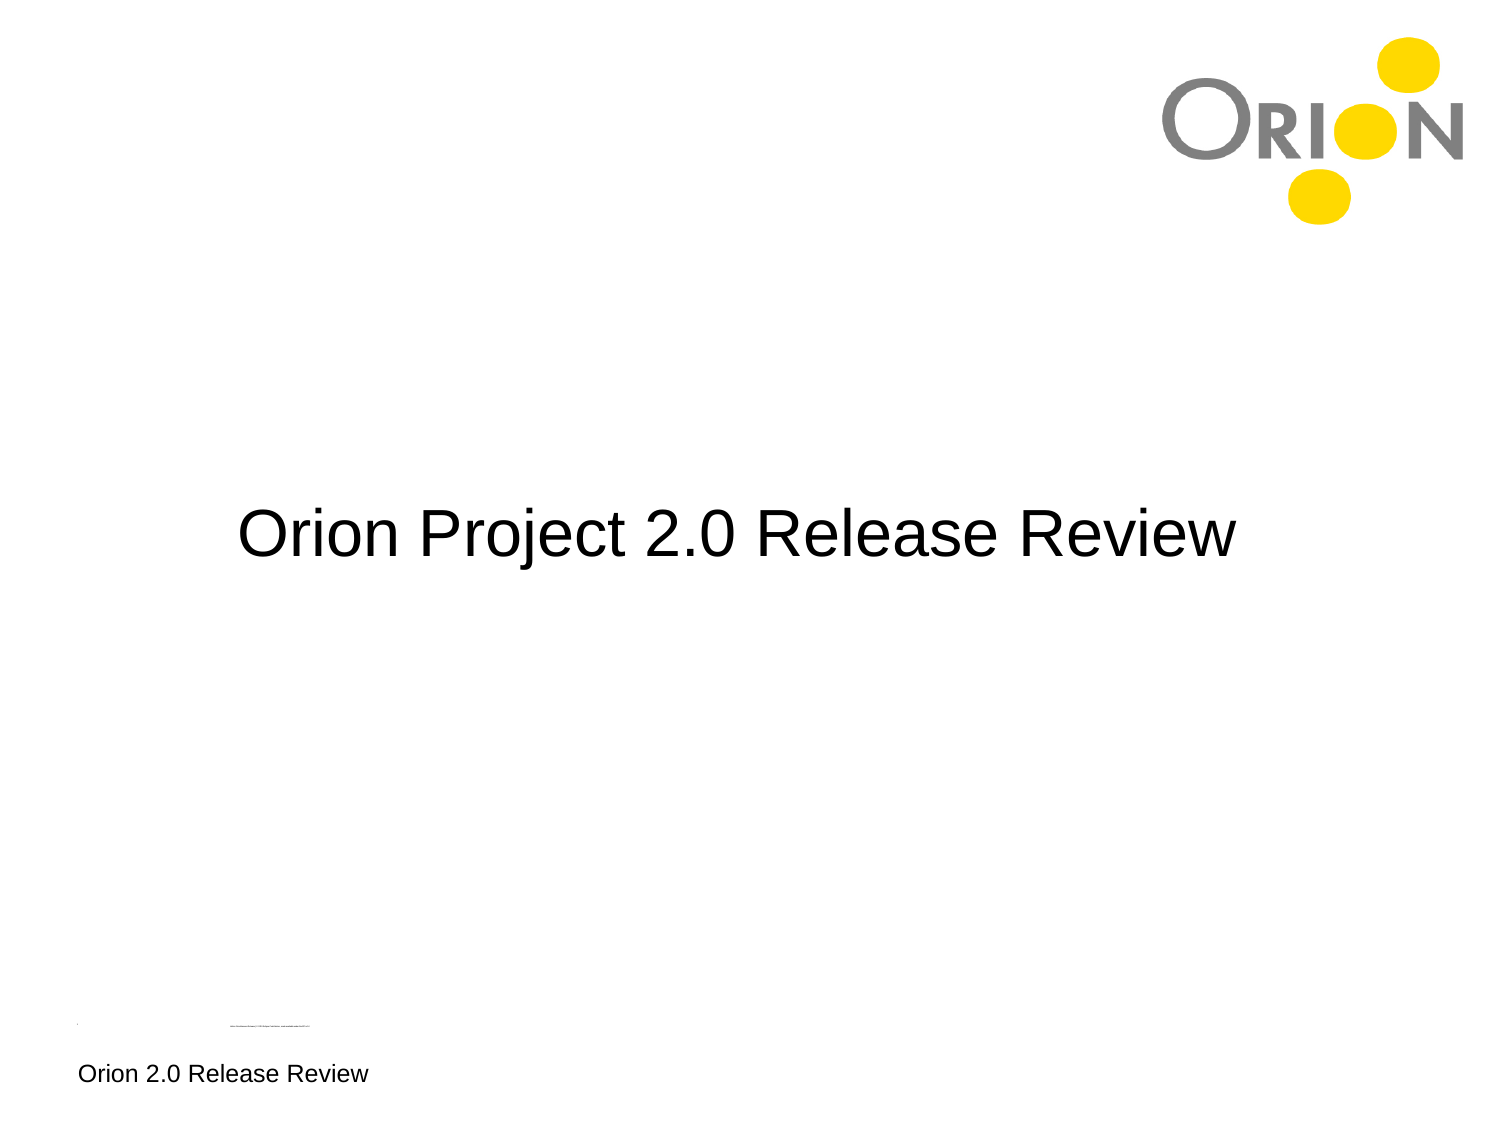

# Orion Project 2.0 Release Review
1
Copyright 2011